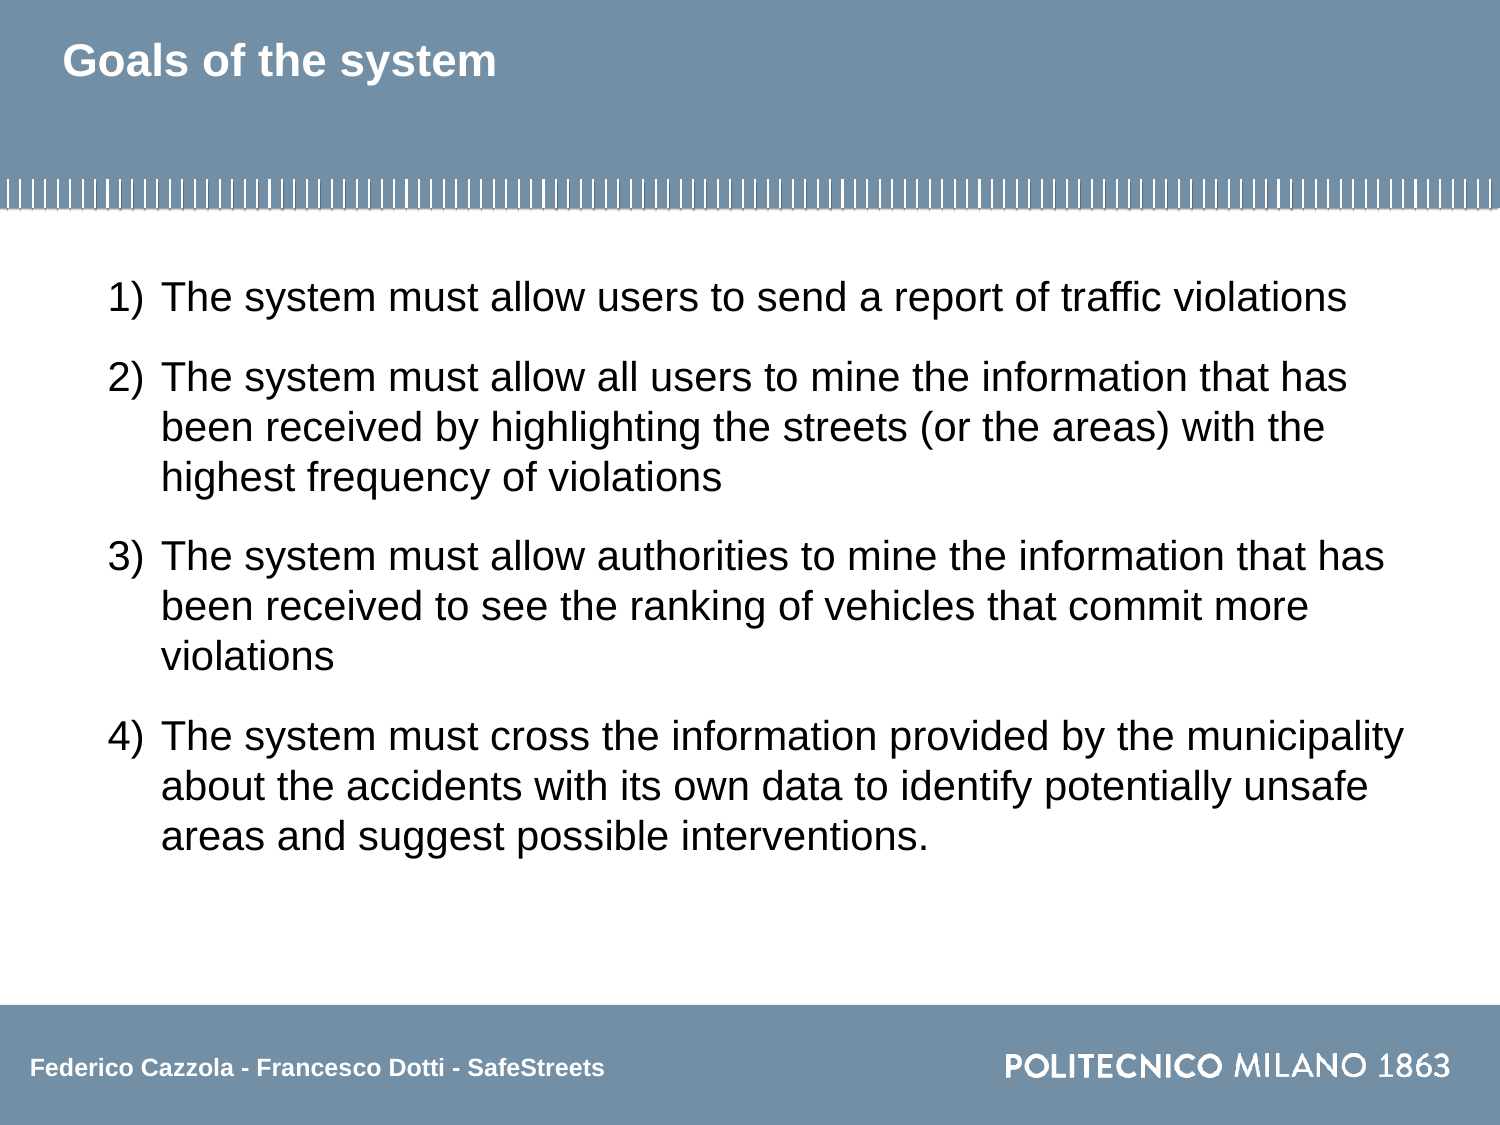

# Goals of the system
The system must allow users to send a report of traffic violations
The system must allow all users to mine the information that has been received by highlighting the streets (or the areas) with the highest frequency of violations
The system must allow authorities to mine the information that has been received to see the ranking of vehicles that commit more violations
The system must cross the information provided by the municipality about the accidents with its own data to identify potentially unsafe areas and suggest possible interventions.